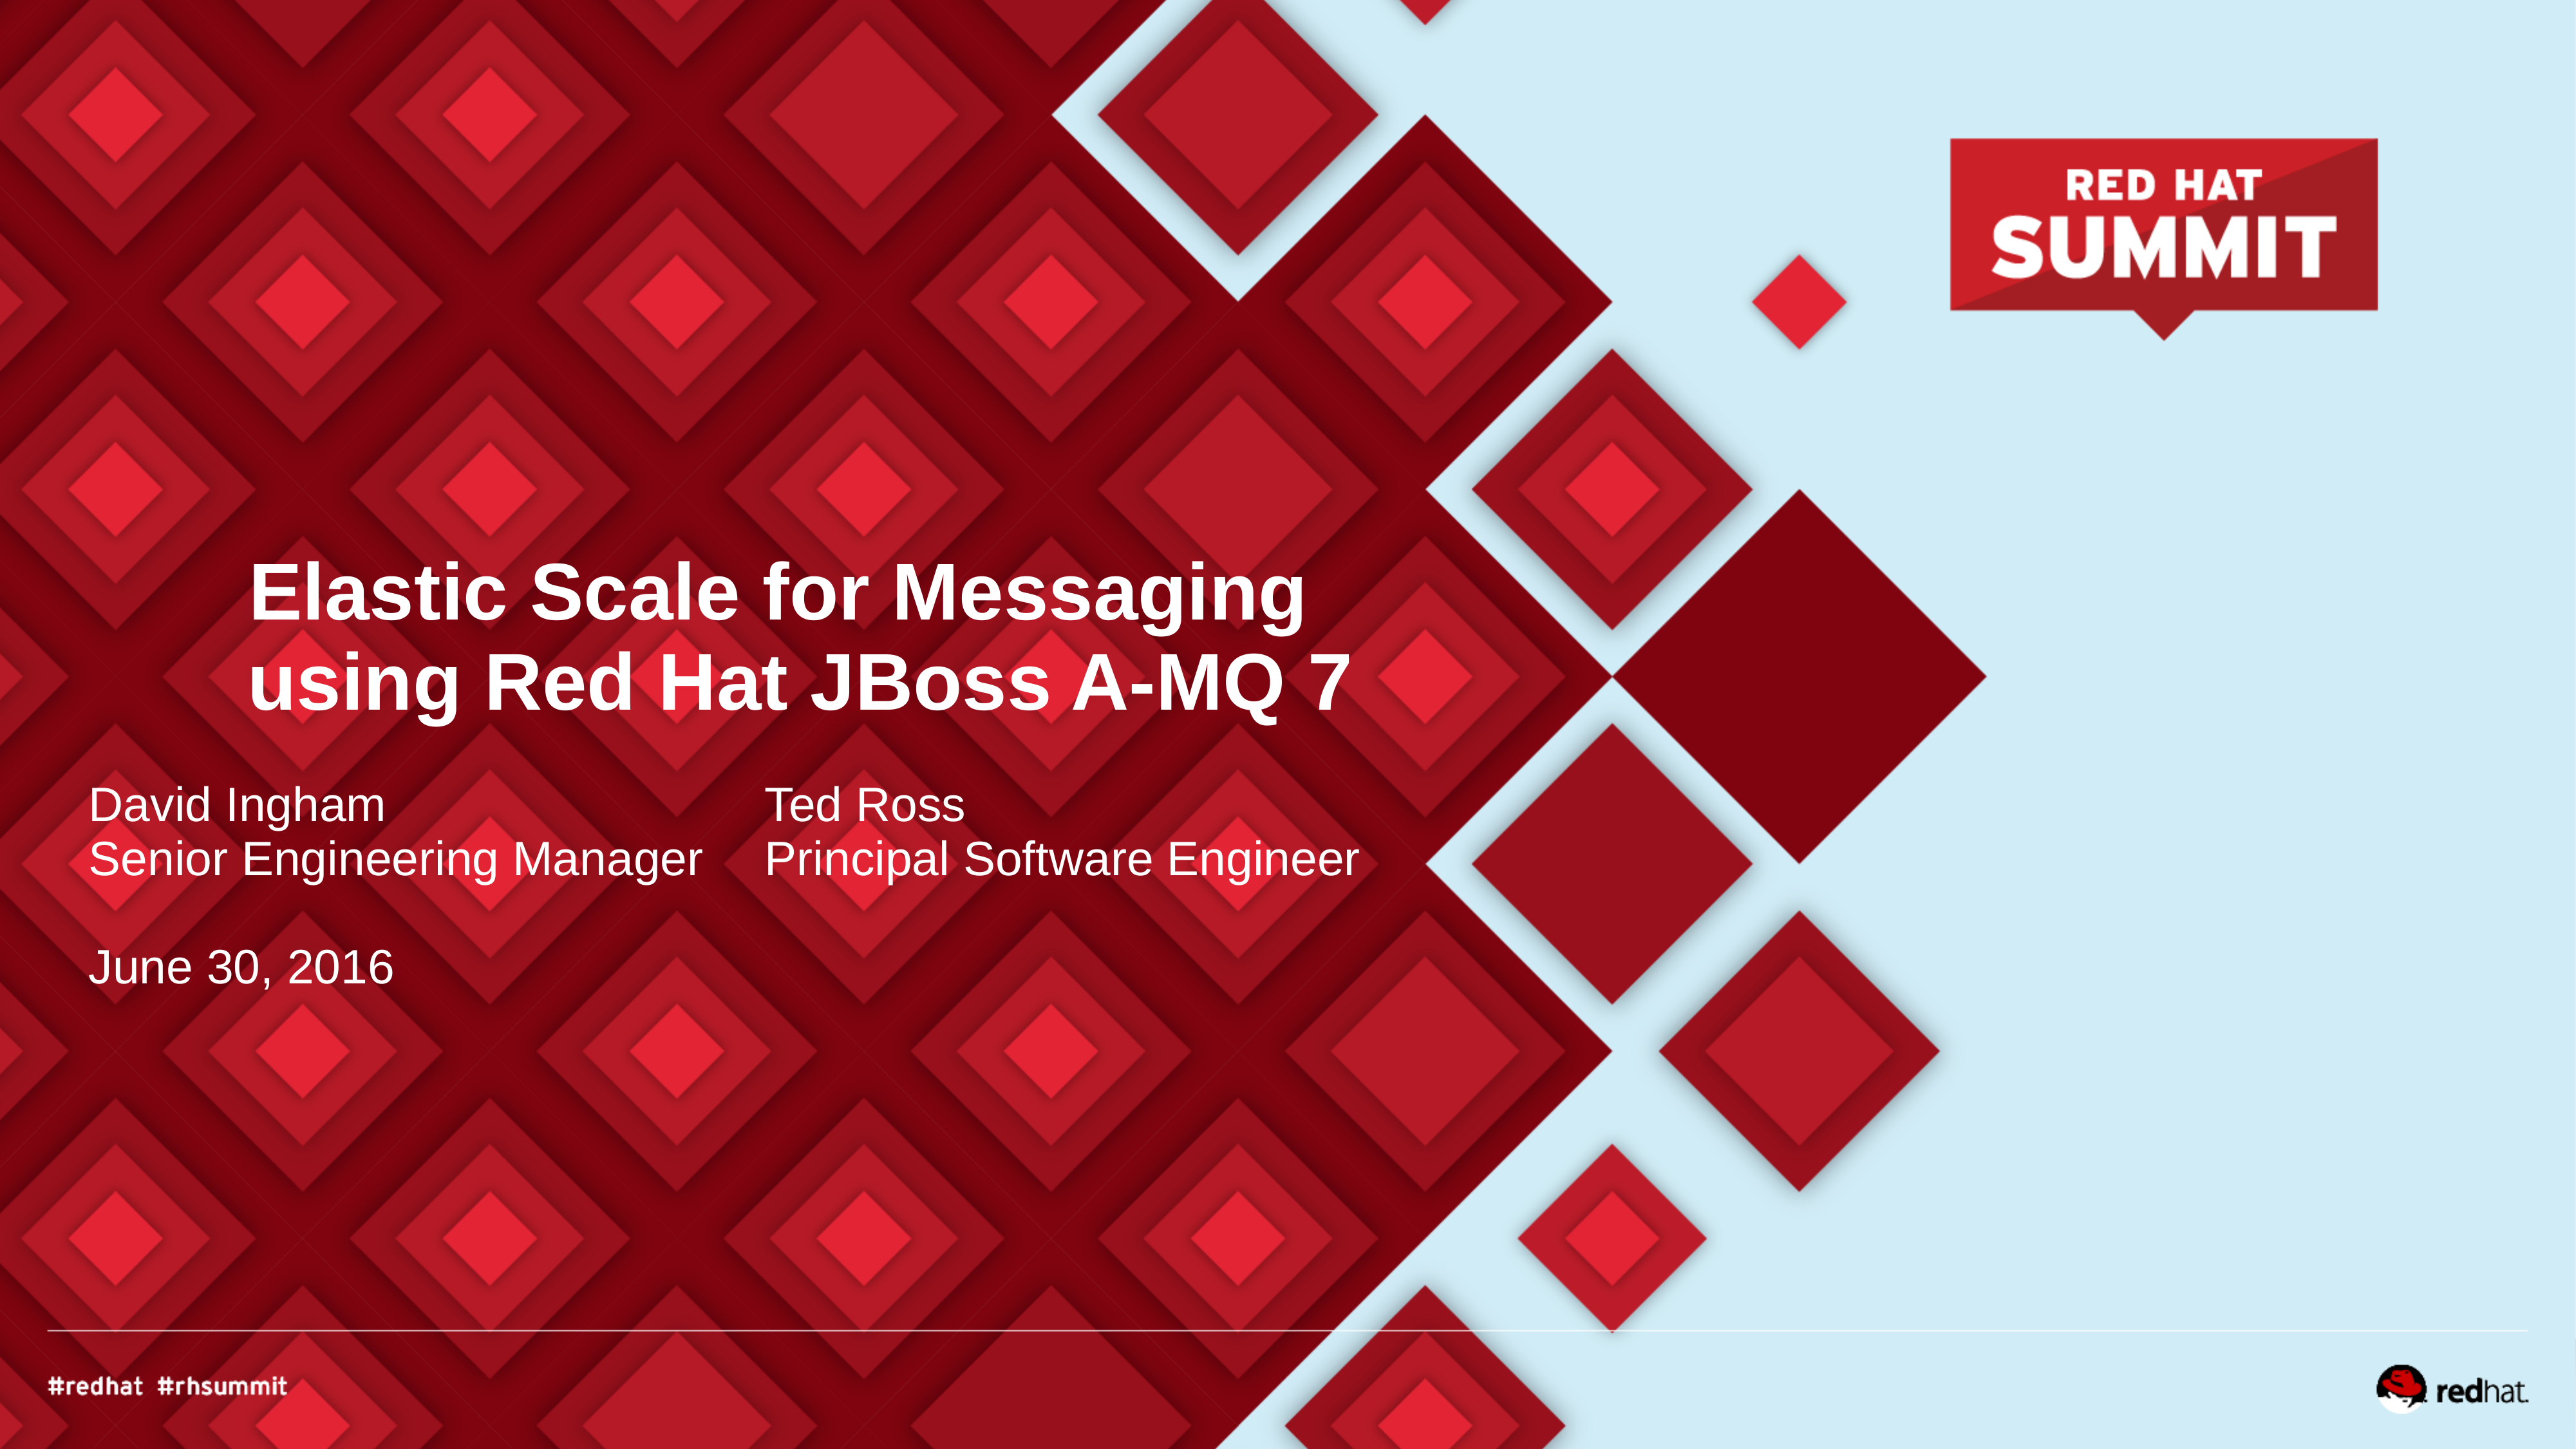

Elastic Scale for Messaging using Red Hat JBoss A-MQ 7
David Ingham								Ted Ross
Senior Engineering Manager		Principal Software Engineer
June 30, 2016